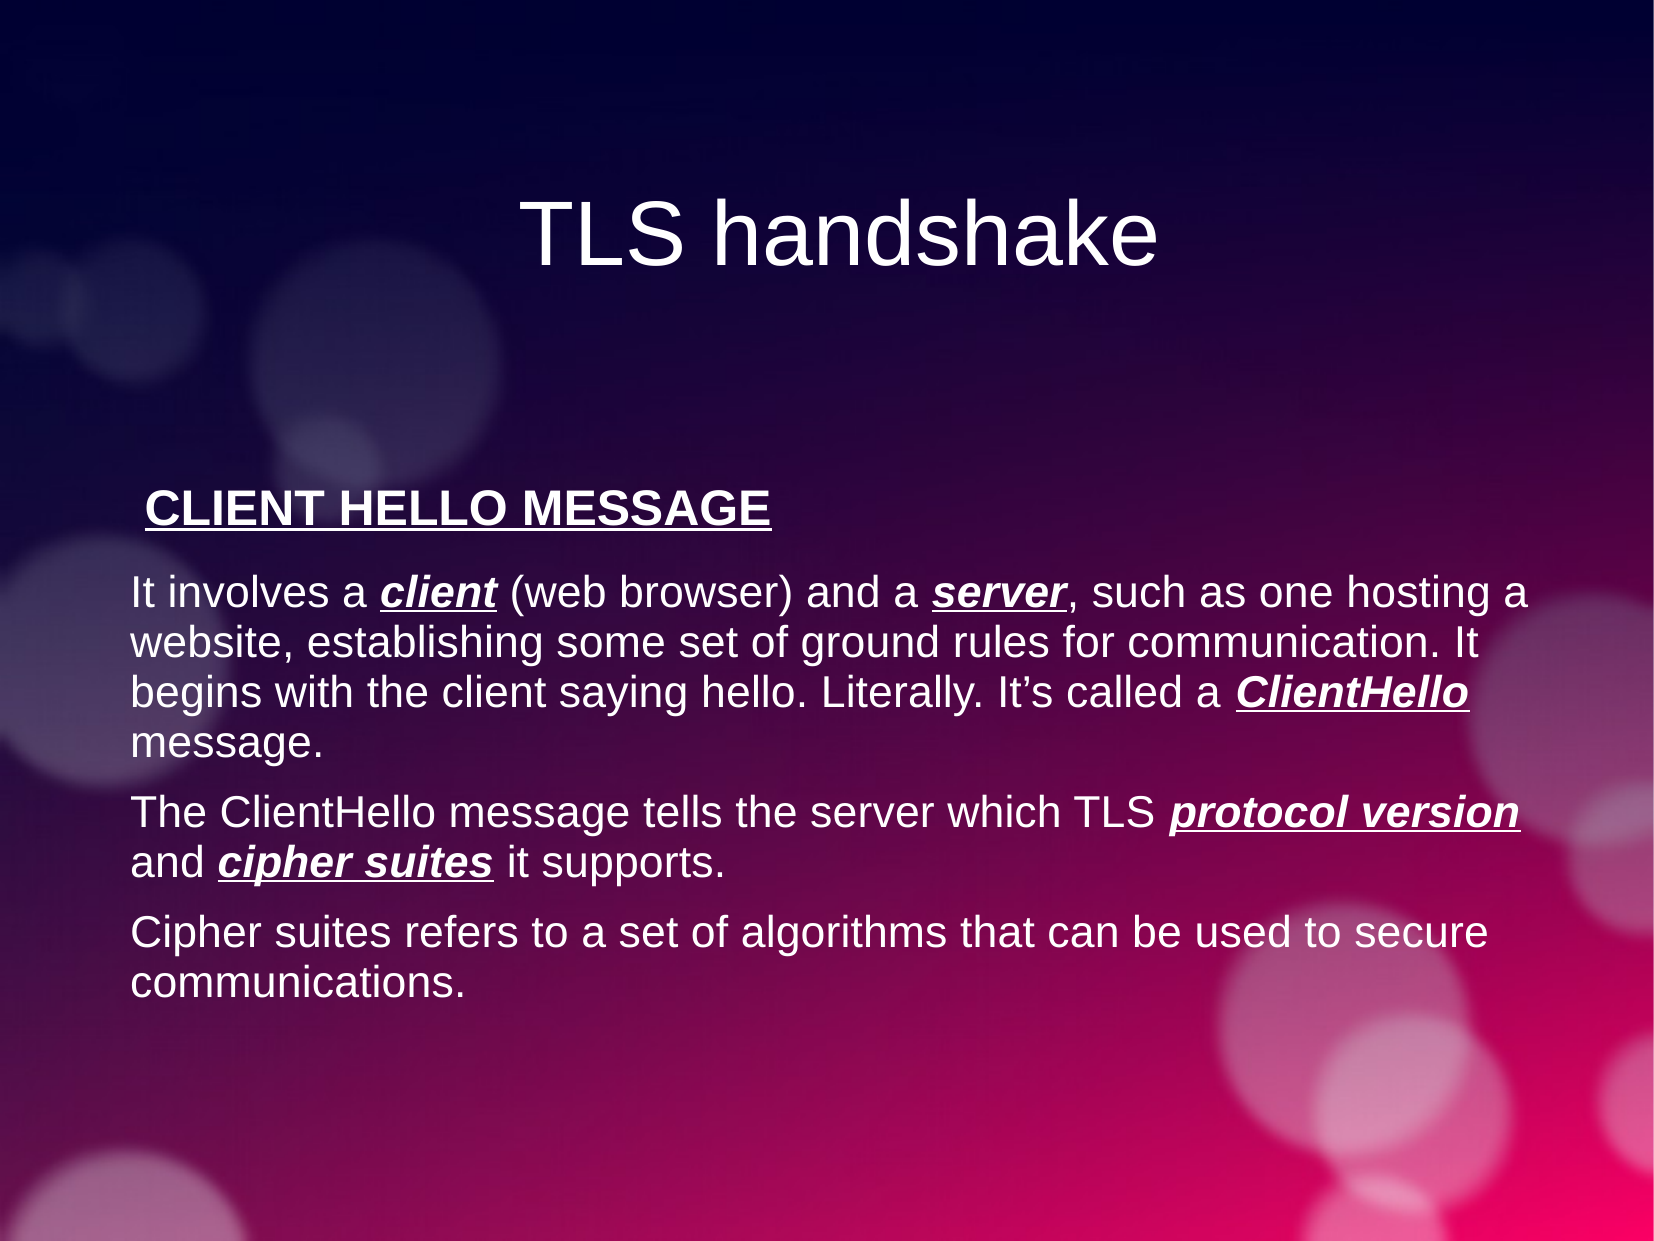

# TLS handshake
CLIENT HELLO MESSAGE
It involves a client (web browser) and a server, such as one hosting a website, establishing some set of ground rules for communication. It begins with the client saying hello. Literally. It’s called a ClientHello message.
The ClientHello message tells the server which TLS protocol version and cipher suites it supports.
Cipher suites refers to a set of algorithms that can be used to secure communications.